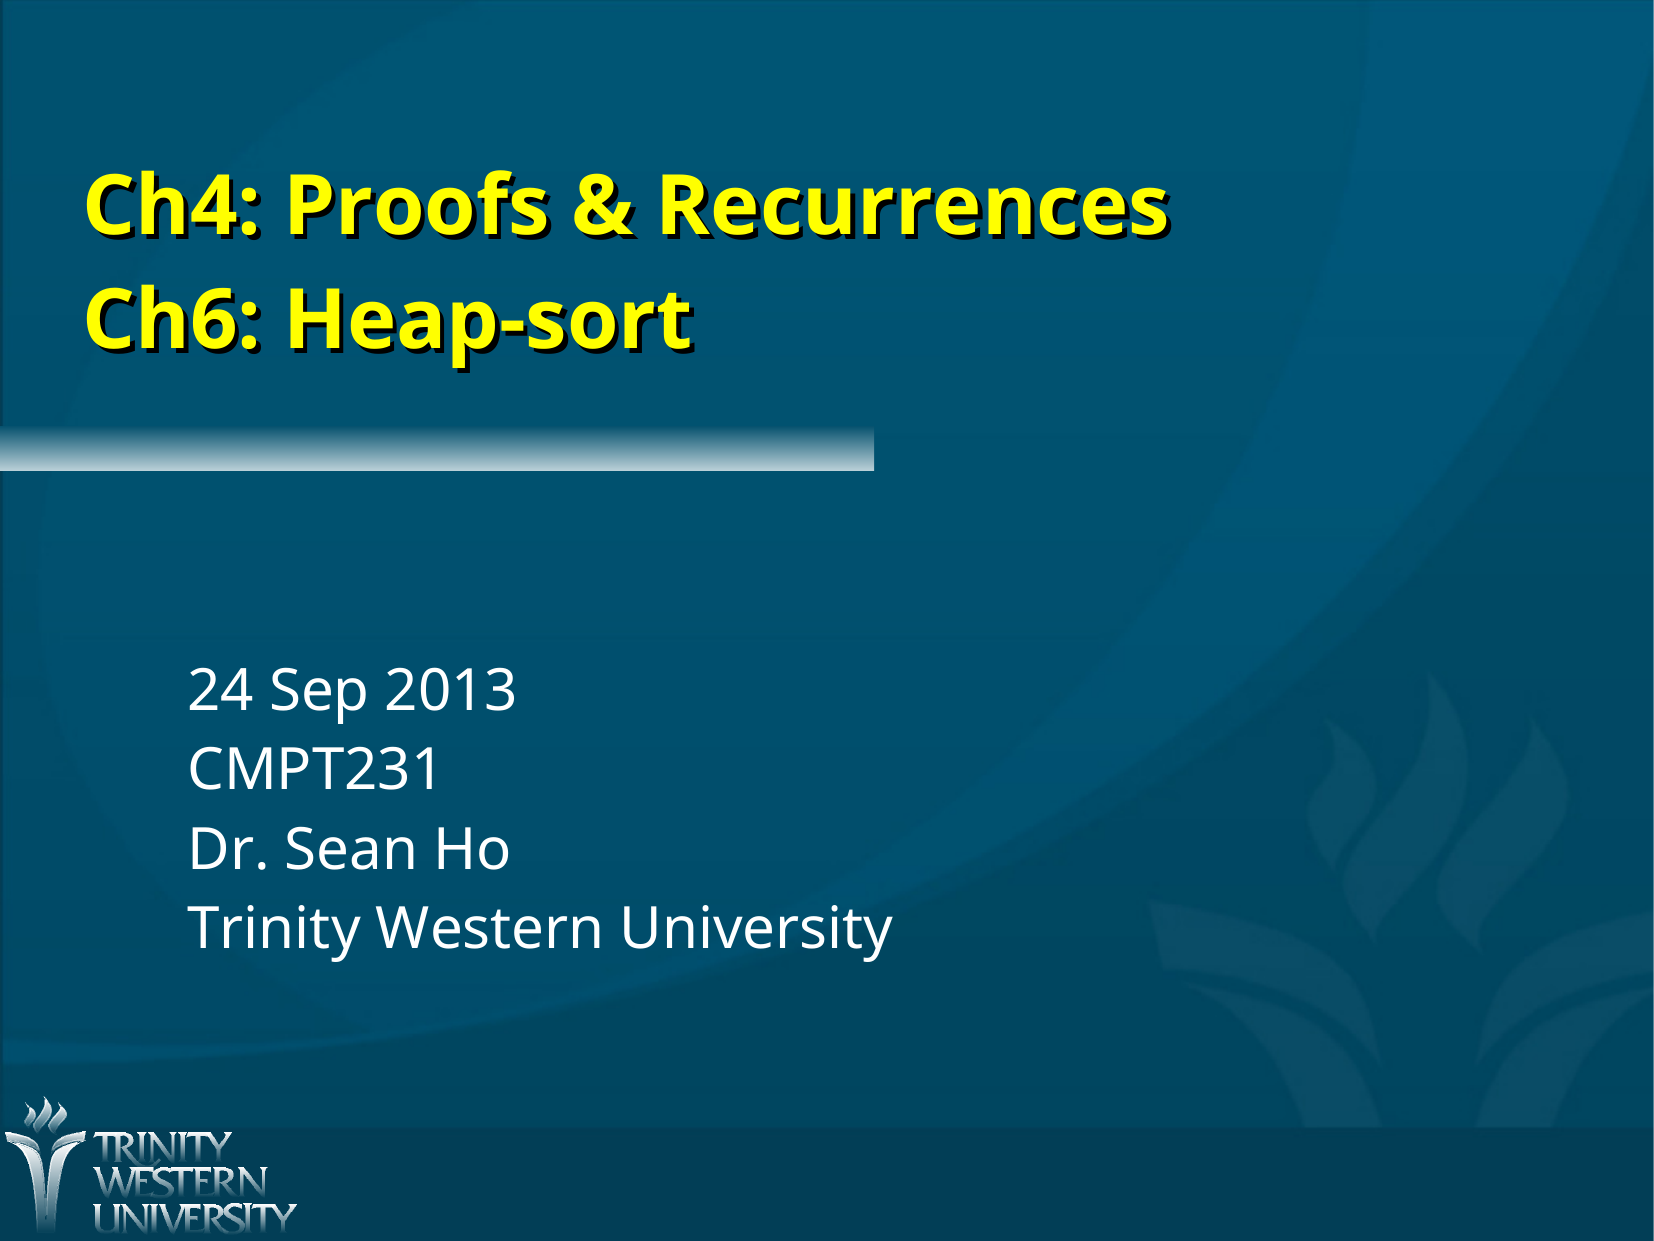

# Ch4: Proofs & Recurrences Ch6: Heap-sort
24 Sep 2013
CMPT231
Dr. Sean Ho
Trinity Western University